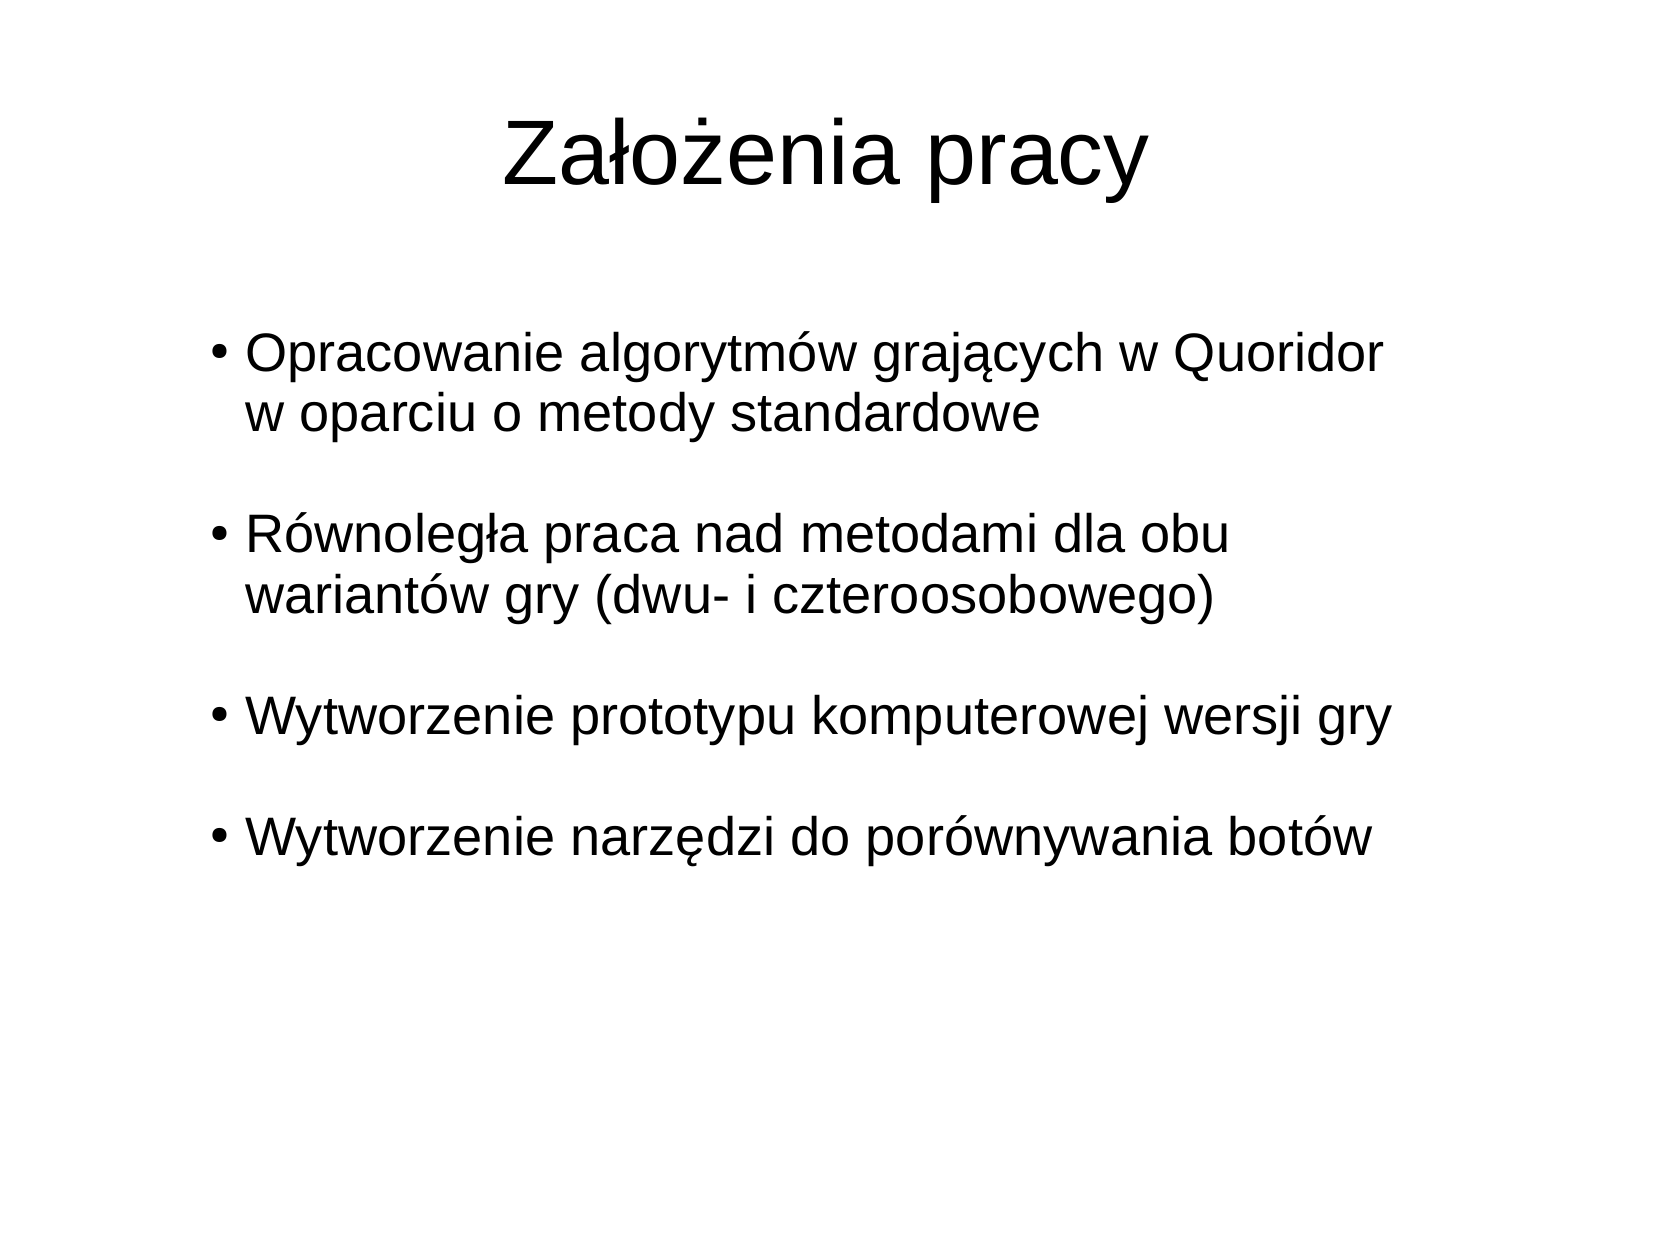

# Założenia pracy
Opracowanie algorytmów grających w Quoridor
w oparciu o metody standardowe
Równoległa praca nad metodami dla obu wariantów gry (dwu- i czteroosobowego)
Wytworzenie prototypu komputerowej wersji gry
Wytworzenie narzędzi do porównywania botów